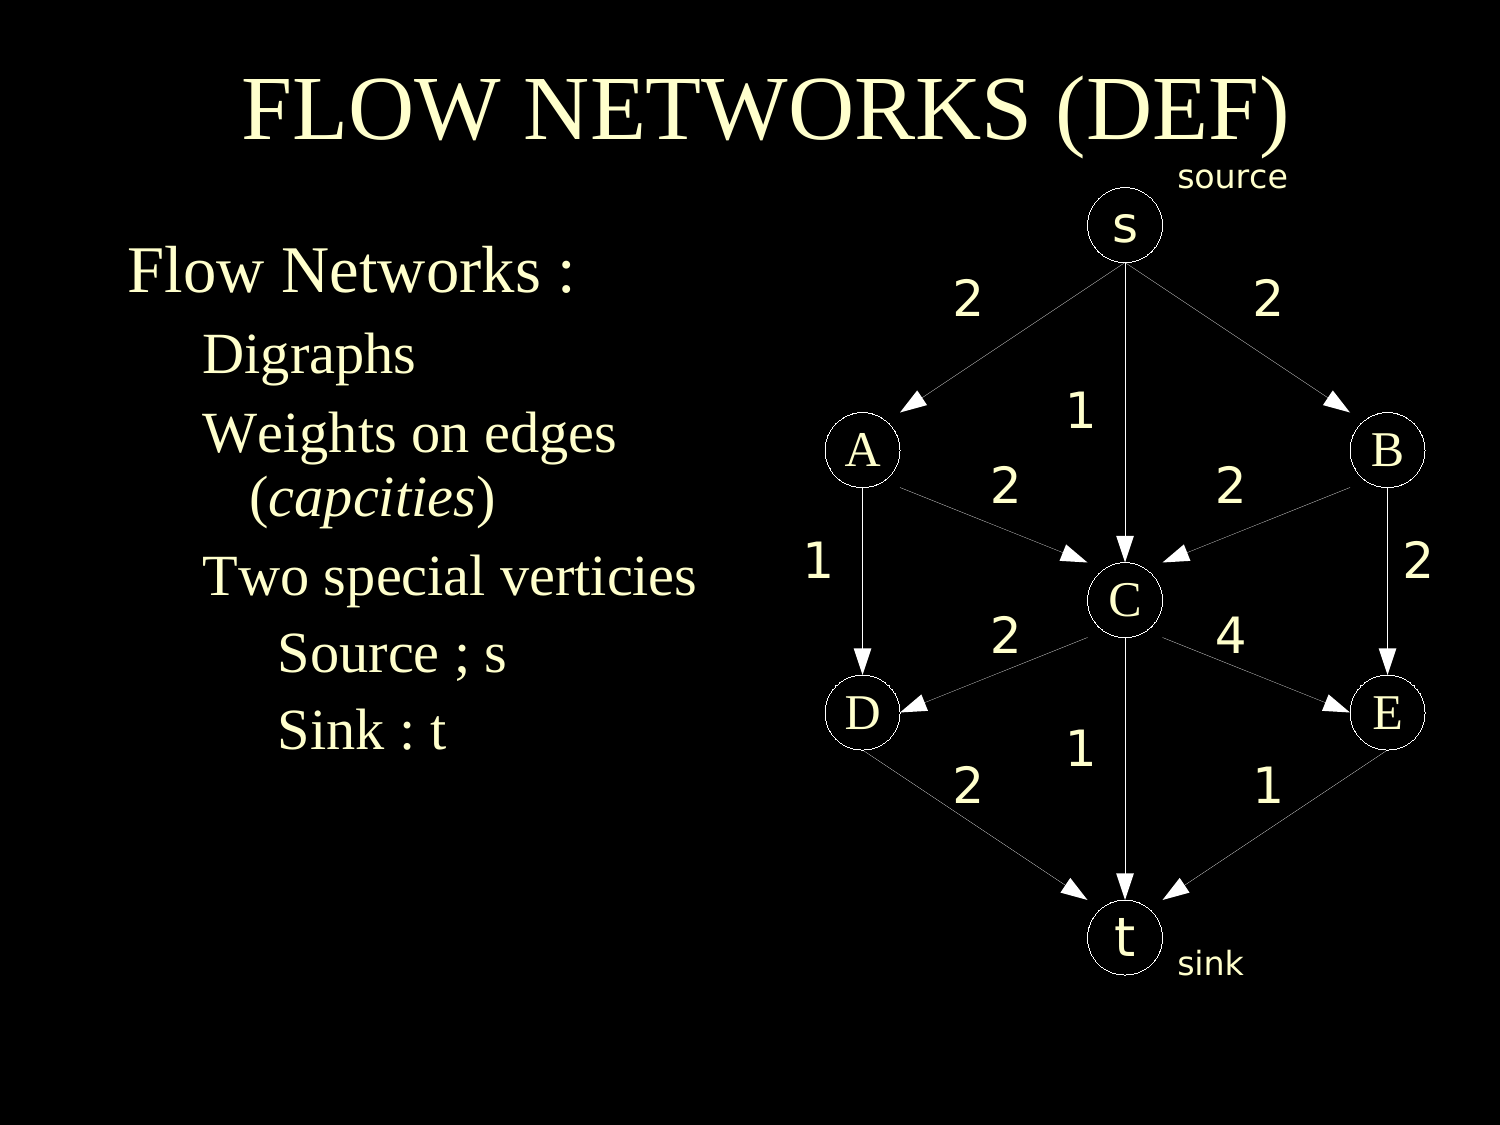

# FLOW NETWORKS (DEF)
source
s
Flow Networks :
Digraphs
Weights on edges (capcities)
Two special verticies
Source ; s
Sink : t
2
2
1
A
B
2
2
1
2
C
2
4
D
E
1
2
1
t
sink